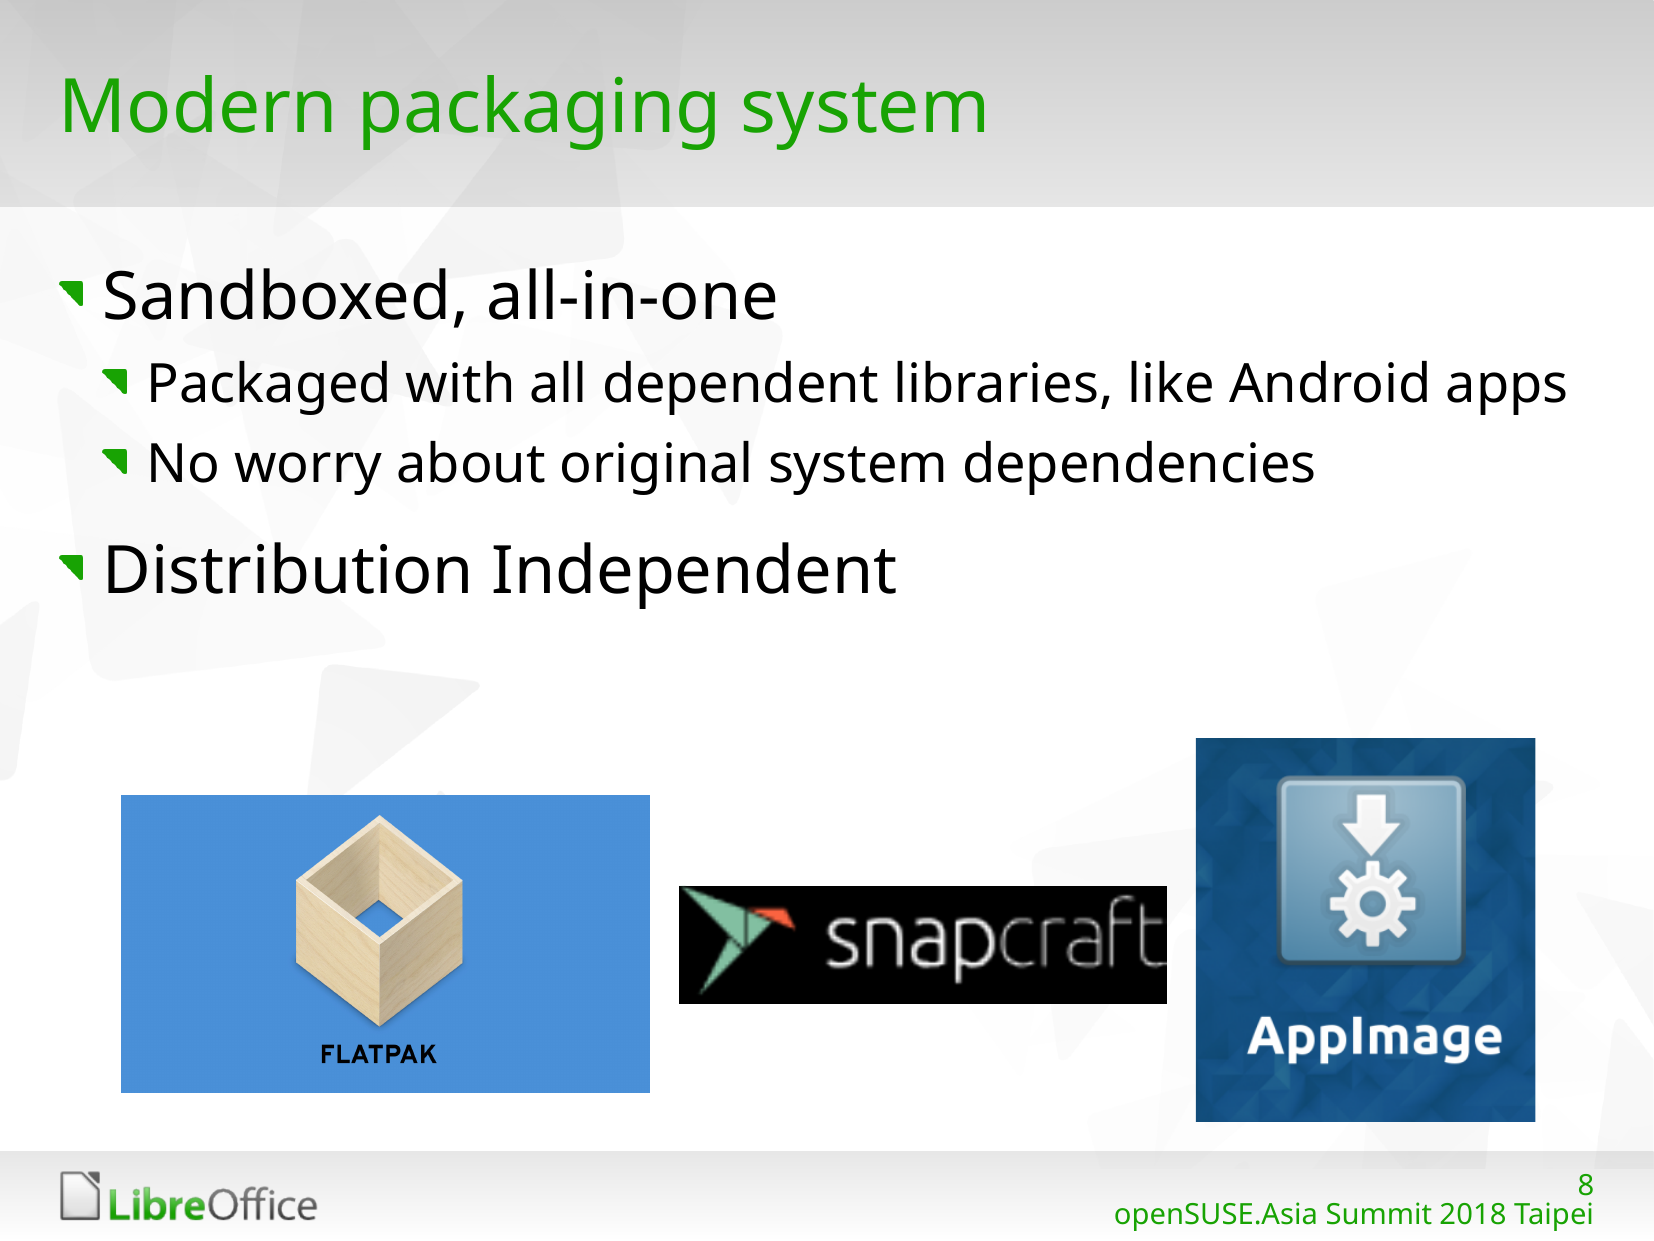

# Modern packaging system
Sandboxed, all-in-one
Packaged with all dependent libraries, like Android apps
No worry about original system dependencies
Distribution Independent
8
openSUSE.Asia Summit 2018 Taipei